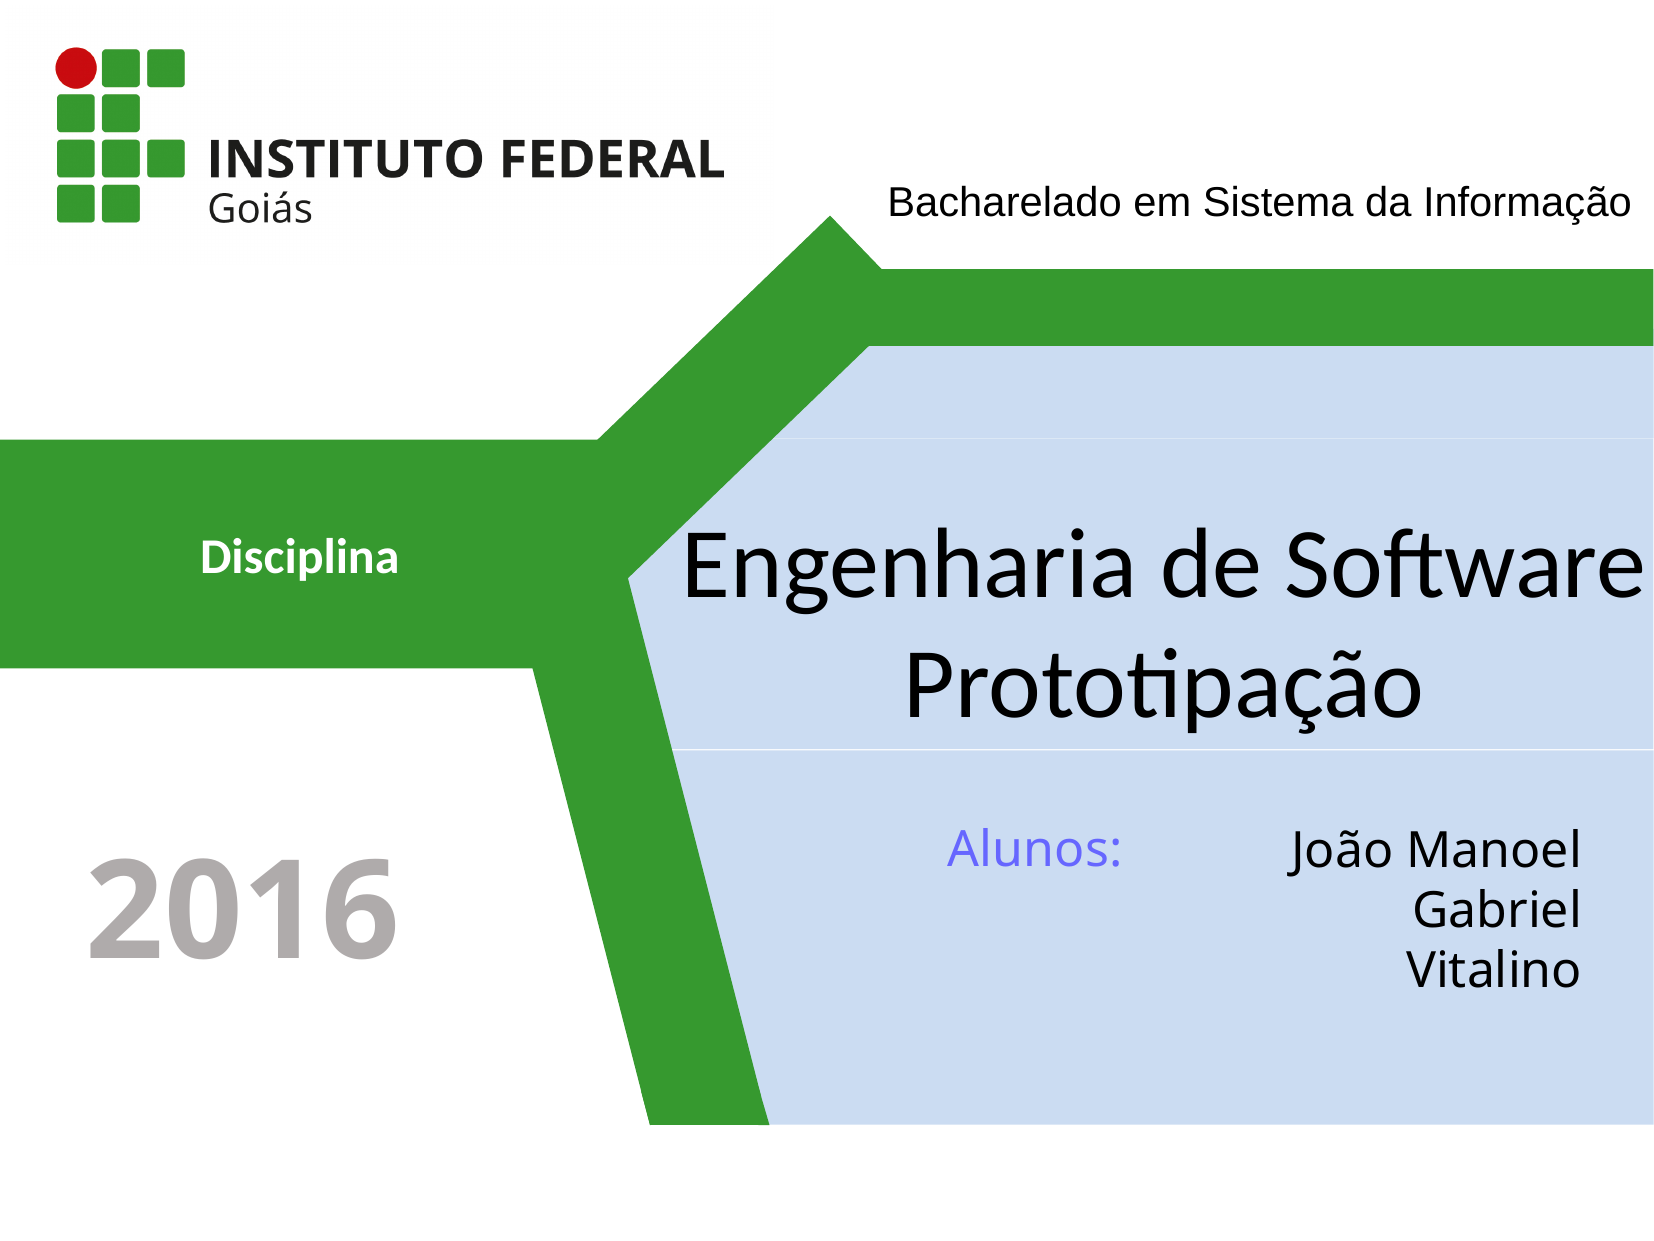

Bacharelado em Sistema da Informação
Disciplina
Engenharia de Software Prototipação
Alunos:
João Manoel
Gabriel
Vitalino
2016